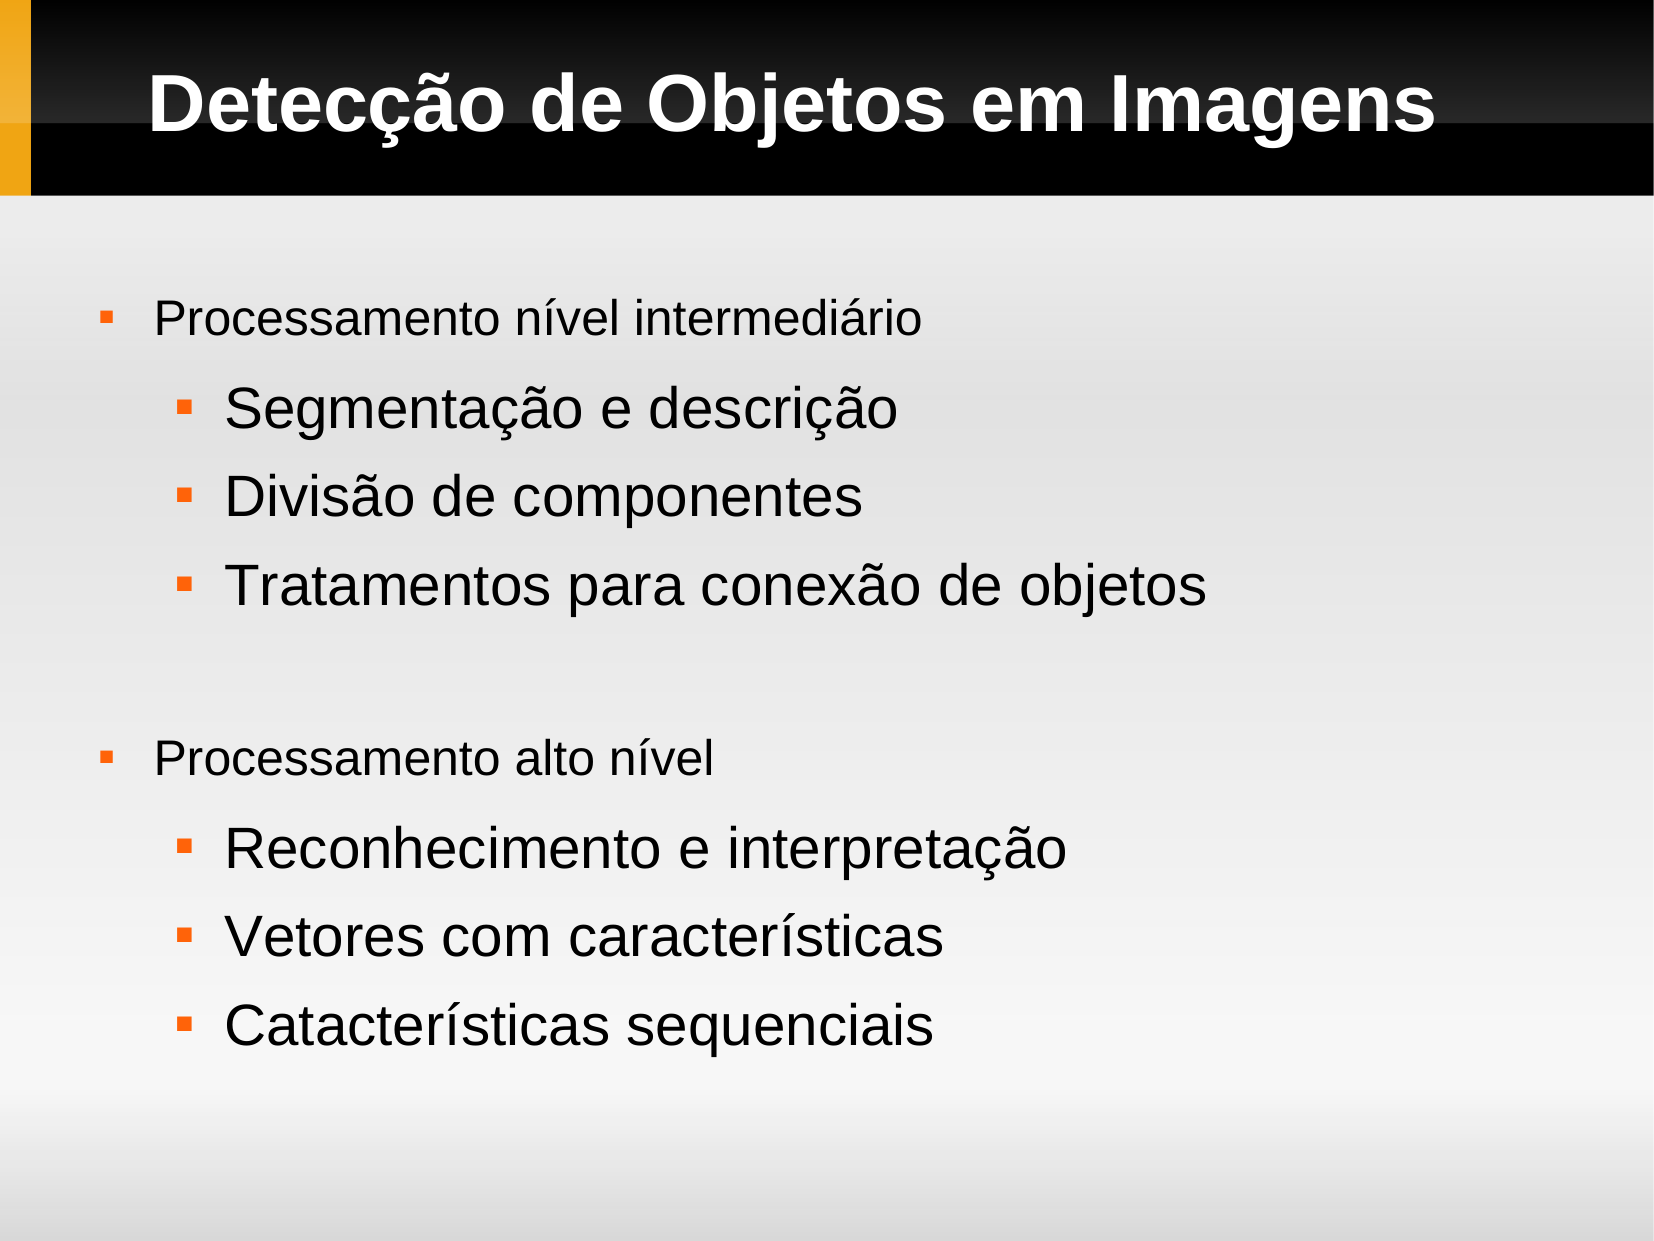

# Detecção de Objetos em Imagens
Processamento nível intermediário
Segmentação e descrição
Divisão de componentes
Tratamentos para conexão de objetos
Processamento alto nível
Reconhecimento e interpretação
Vetores com características
Catacterísticas sequenciais